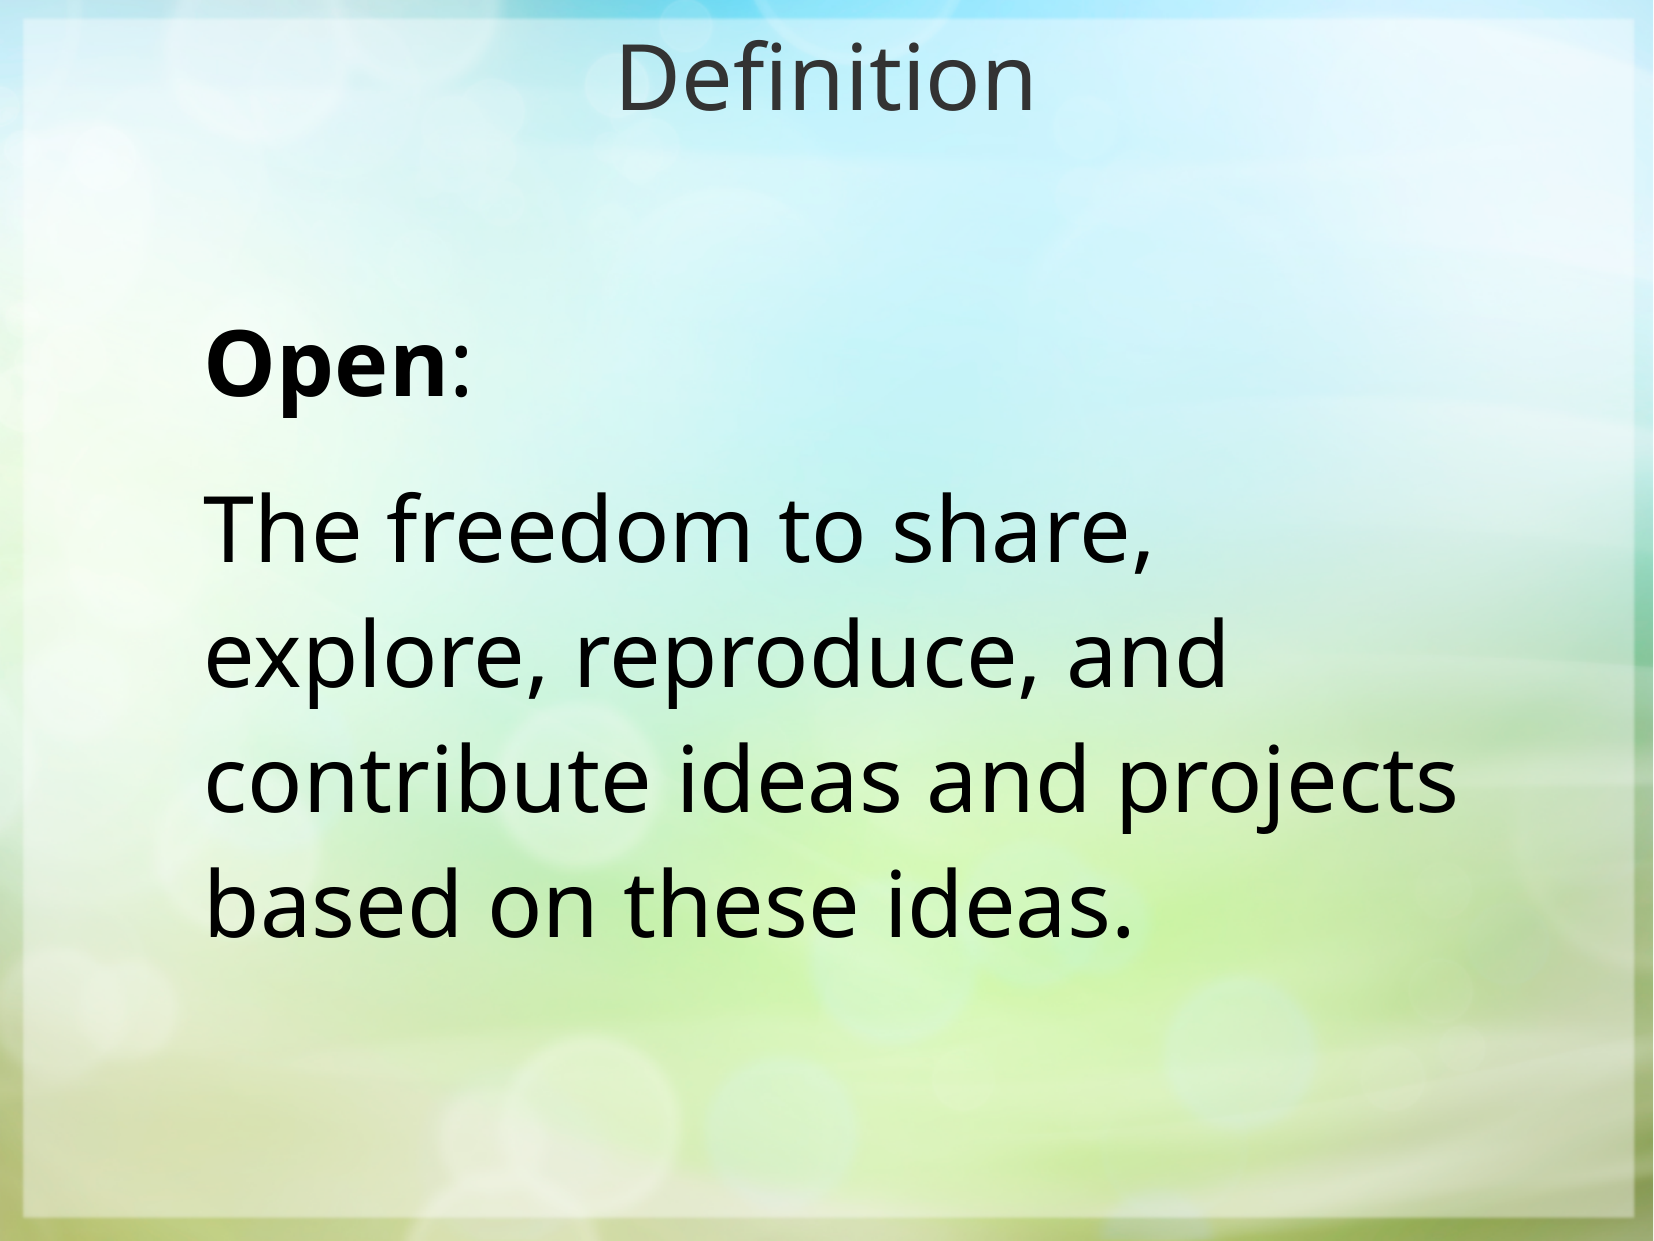

# Definition
Open:
The freedom to share, explore, reproduce, and contribute ideas and projects based on these ideas.